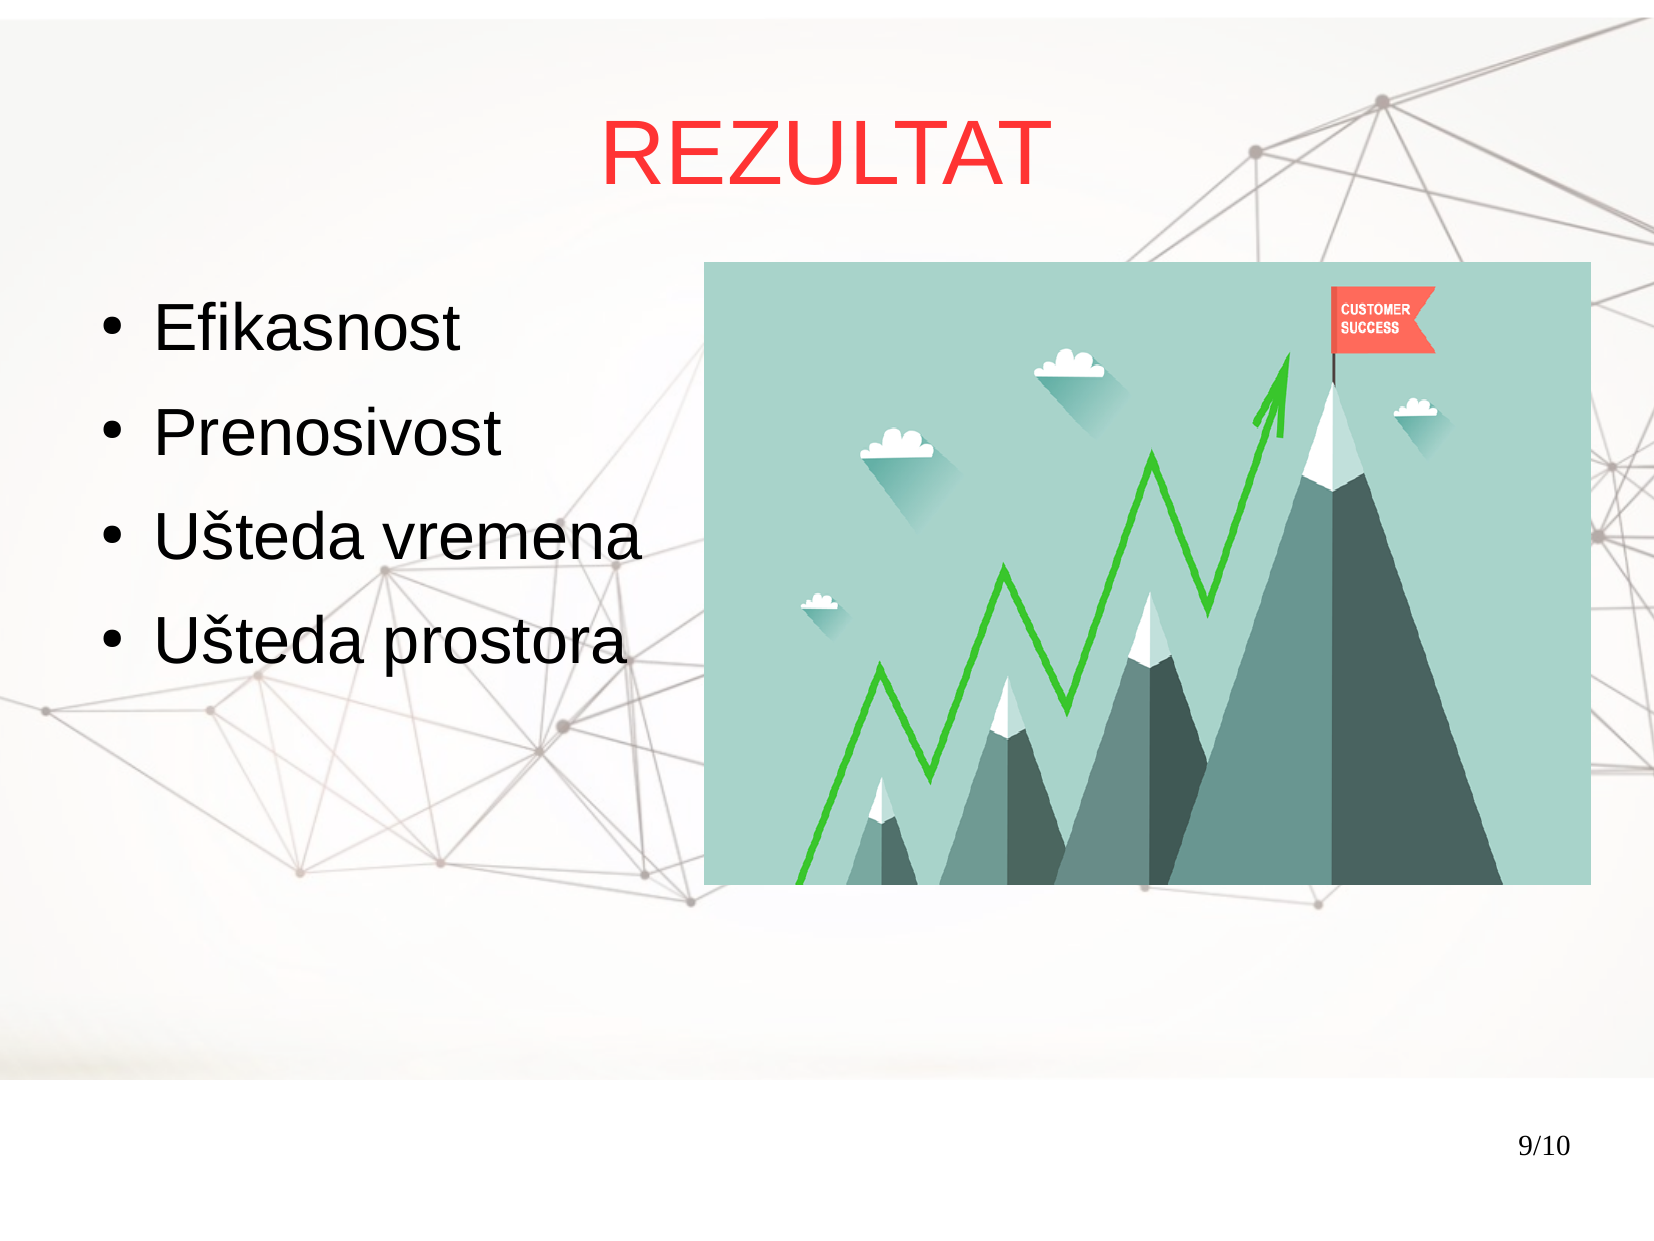

# REZULTAT
Efikasnost
Prenosivost
Ušteda vremena
Ušteda prostora
9